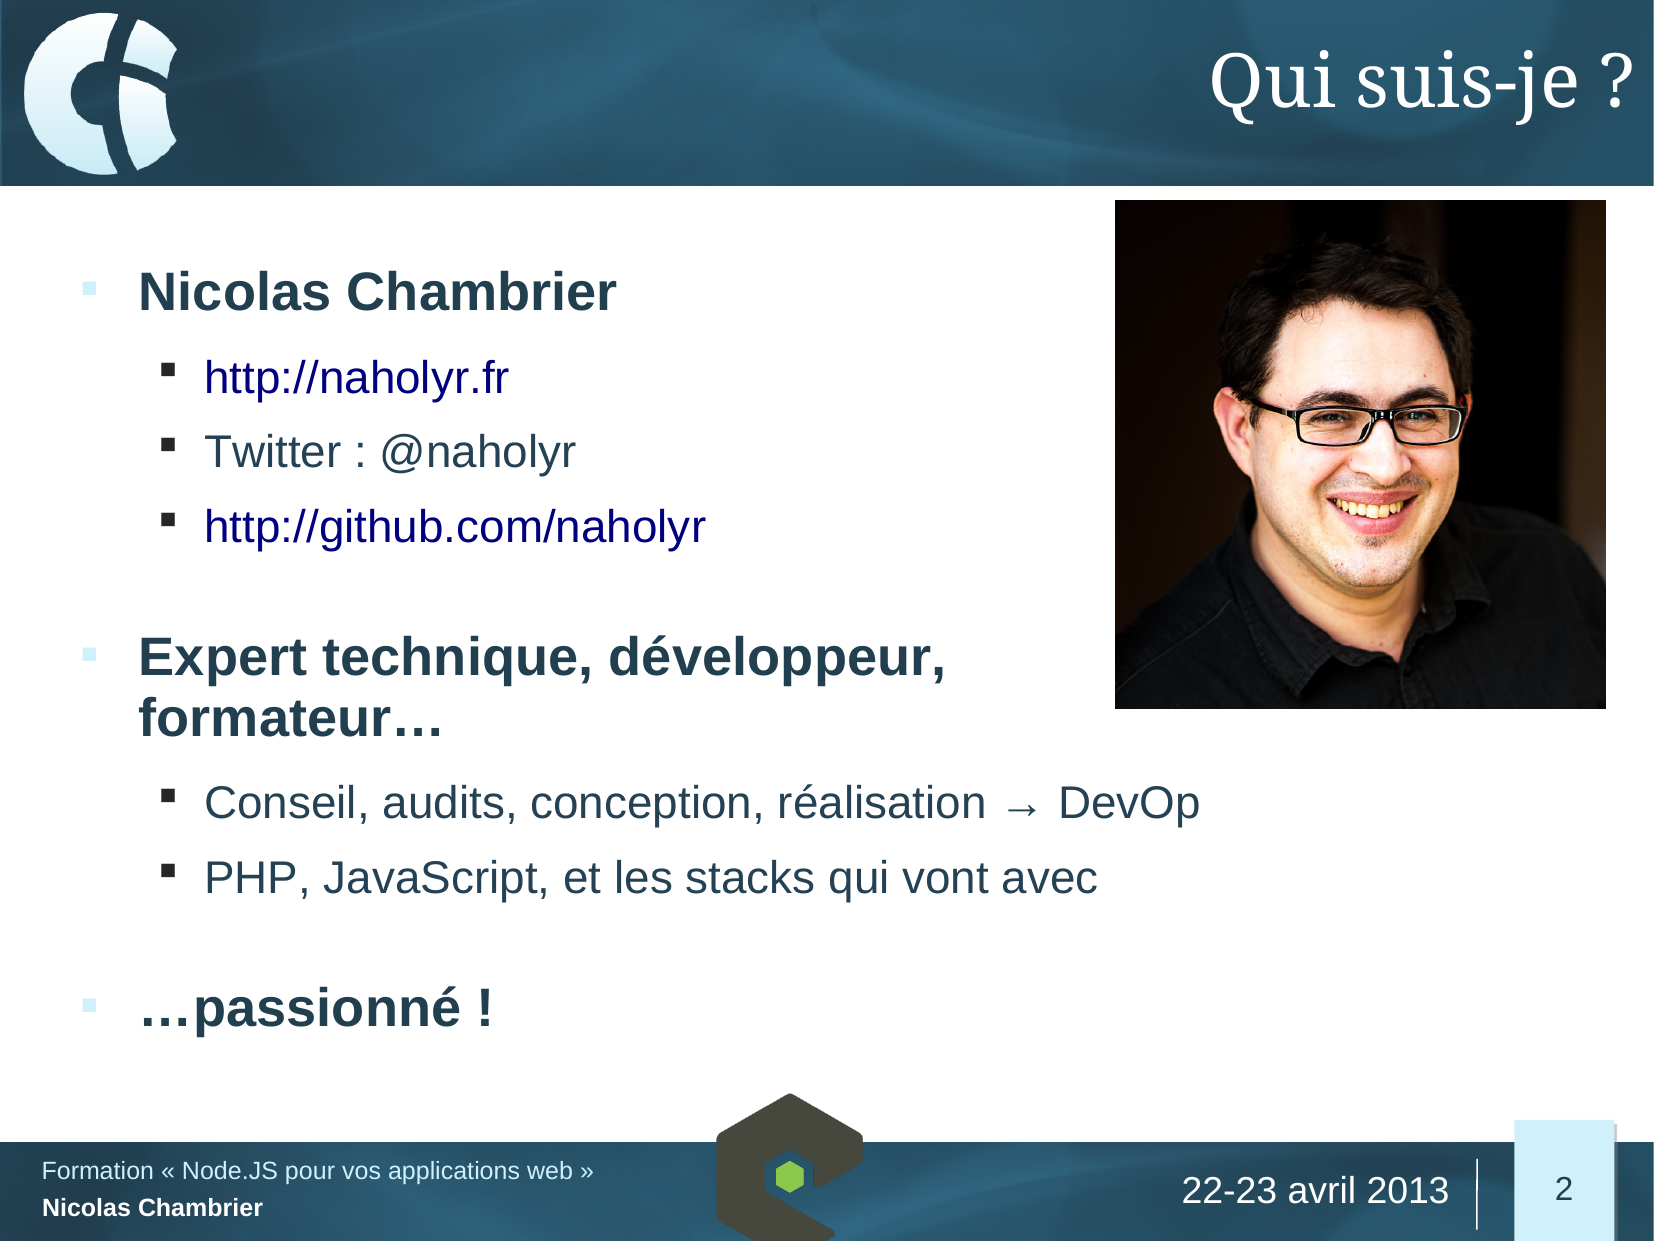

Qui suis-je ?
# Nicolas Chambrier
http://naholyr.fr
Twitter : @naholyr
http://github.com/naholyr
Expert technique, développeur,
formateur…
Conseil, audits, conception, réalisation → DevOp
PHP, JavaScript, et les stacks qui vont avec
…passionné !